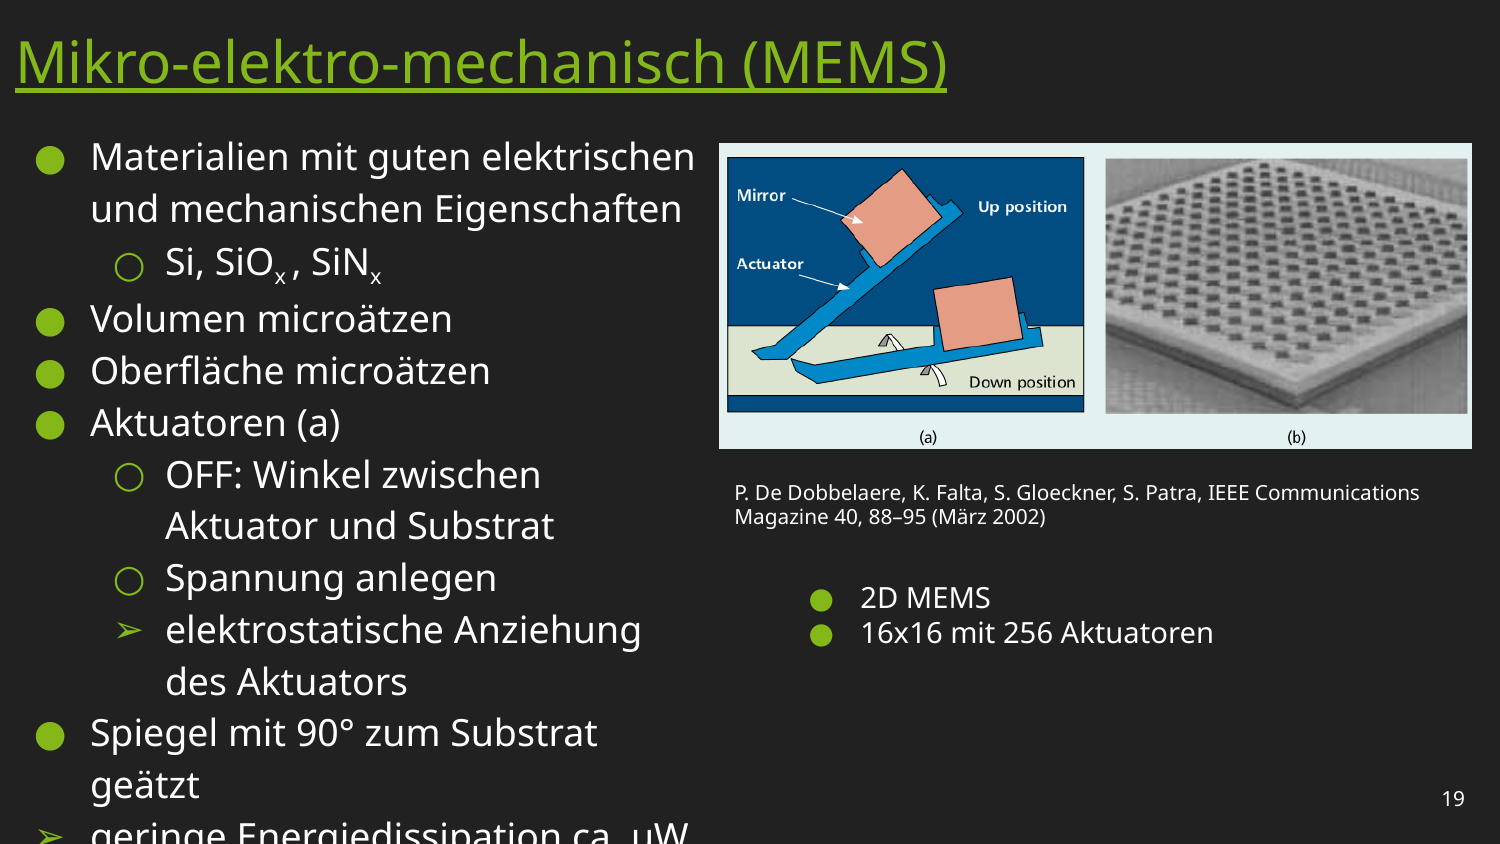

# Mikro-elektro-mechanisch (MEMS)
Materialien mit guten elektrischen und mechanischen Eigenschaften
Si, SiOx , SiNx
Volumen microätzen
Oberfläche microätzen
Aktuatoren (a)
OFF: Winkel zwischen Aktuator und Substrat
Spannung anlegen
elektrostatische Anziehung des Aktuators
Spiegel mit 90° zum Substrat geätzt
geringe Energiedissipation ca. µW
P. De Dobbelaere, K. Falta, S. Gloeckner, S. Patra, IEEE Communications Magazine 40, 88–95 (März 2002)
2D MEMS
16x16 mit 256 Aktuatoren